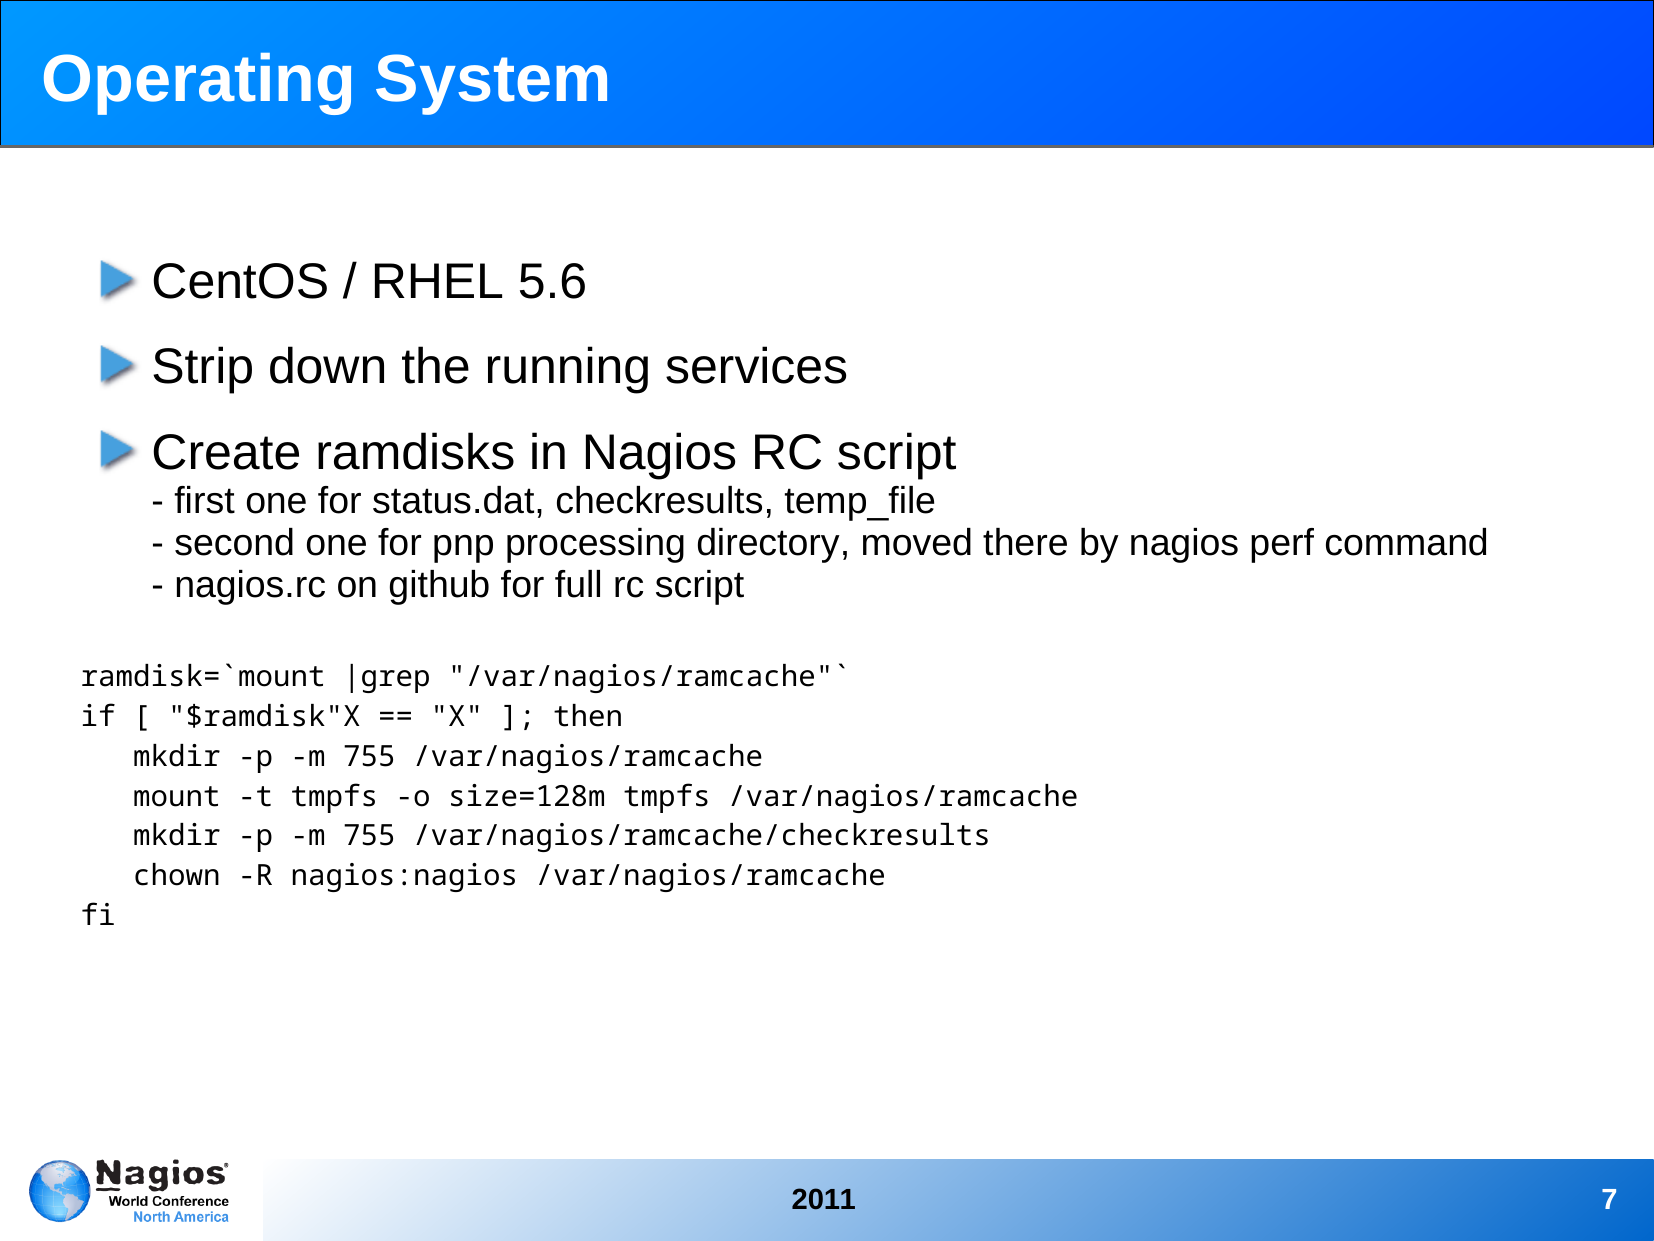

# Operating System
CentOS / RHEL 5.6
Strip down the running services
Create ramdisks in Nagios RC script
- first one for status.dat, checkresults, temp_file
- second one for pnp processing directory, moved there by nagios perf command
- nagios.rc on github for full rc script
ramdisk=`mount |grep "/var/nagios/ramcache"`
if [ "$ramdisk"X == "X" ]; then
 mkdir -p -m 755 /var/nagios/ramcache
 mount -t tmpfs -o size=128m tmpfs /var/nagios/ramcache
 mkdir -p -m 755 /var/nagios/ramcache/checkresults
 chown -R nagios:nagios /var/nagios/ramcache
fi
2011
7